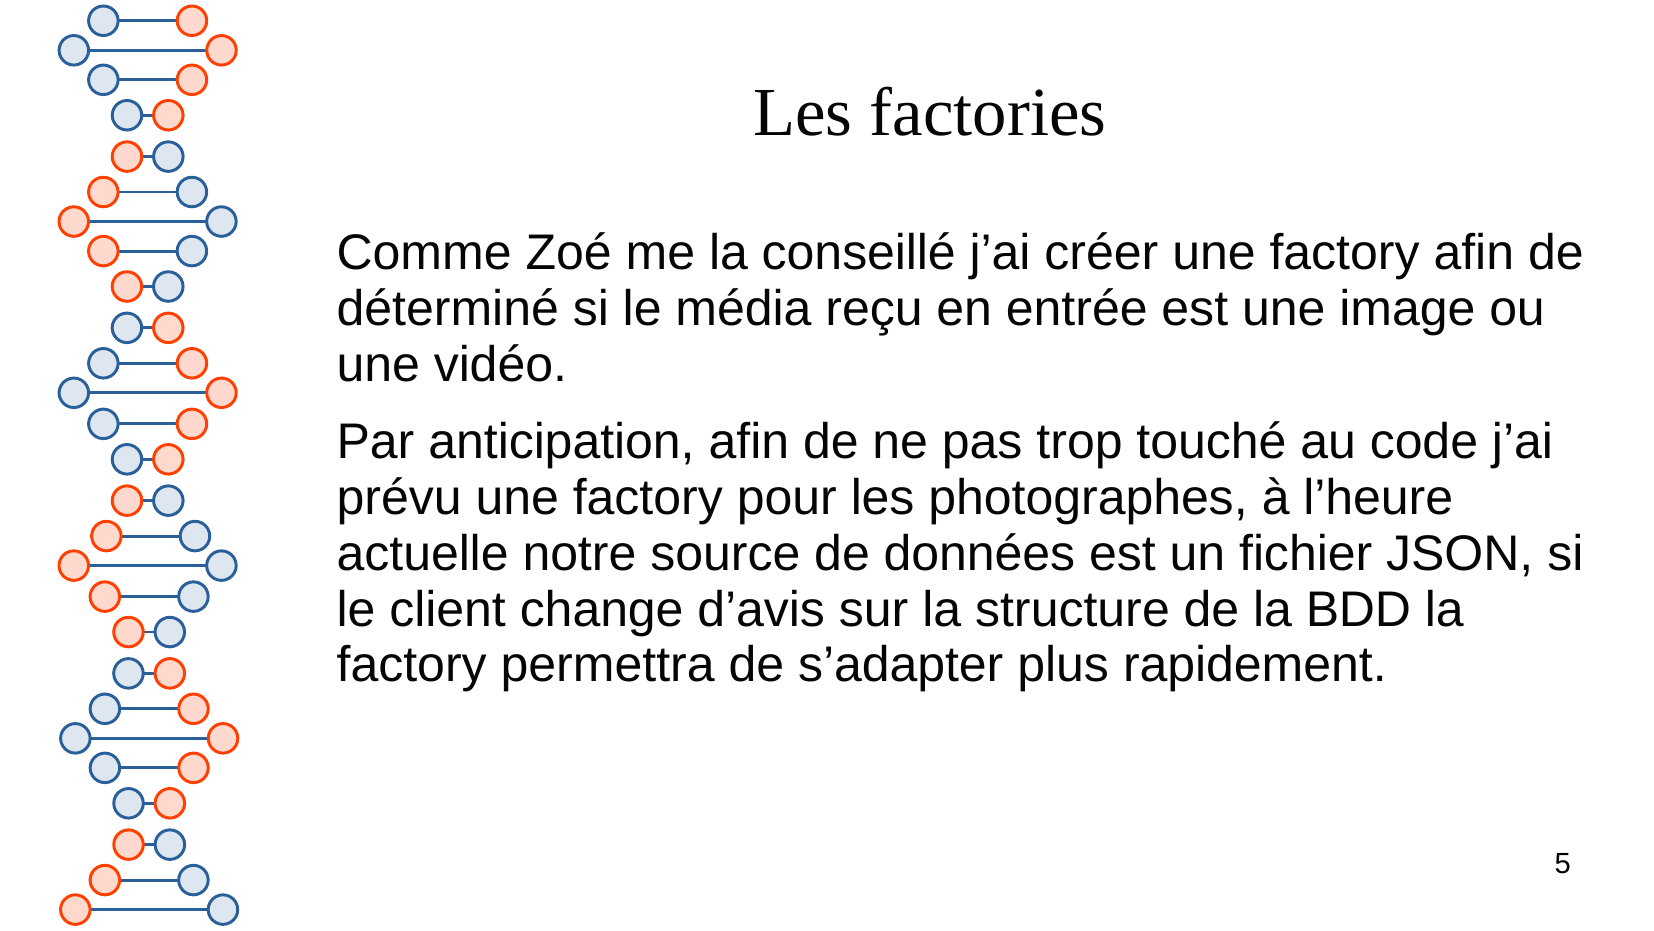

# Les factories
Comme Zoé me la conseillé j’ai créer une factory afin de déterminé si le média reçu en entrée est une image ou une vidéo.
Par anticipation, afin de ne pas trop touché au code j’ai prévu une factory pour les photographes, à l’heure actuelle notre source de données est un fichier JSON, si le client change d’avis sur la structure de la BDD la factory permettra de s’adapter plus rapidement.
5